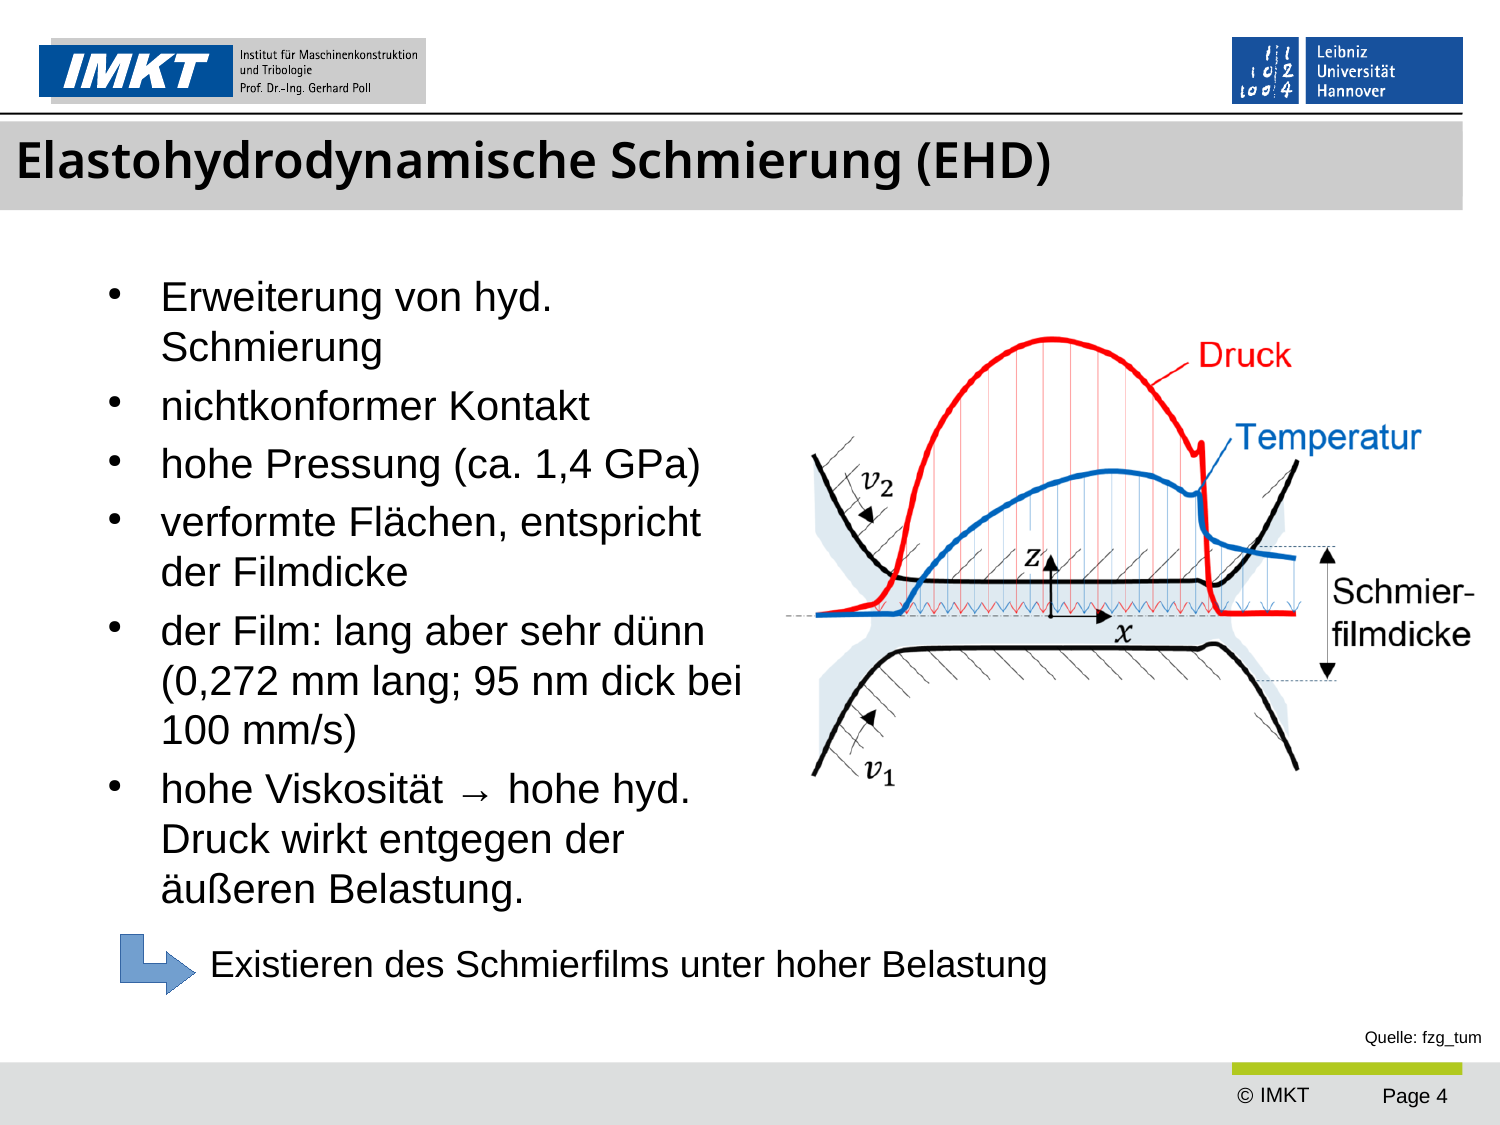

# Elastohydrodynamische Schmierung (EHD)
Erweiterung von hyd. Schmierung
nichtkonformer Kontakt
hohe Pressung (ca. 1,4 GPa)
verformte Flächen, entspricht der Filmdicke
der Film: lang aber sehr dünn (0,272 mm lang; 95 nm dick bei 100 mm/s)
hohe Viskosität → hohe hyd. Druck wirkt entgegen der äußeren Belastung.
Existieren des Schmierfilms unter hoher Belastung
Quelle: fzg_tum